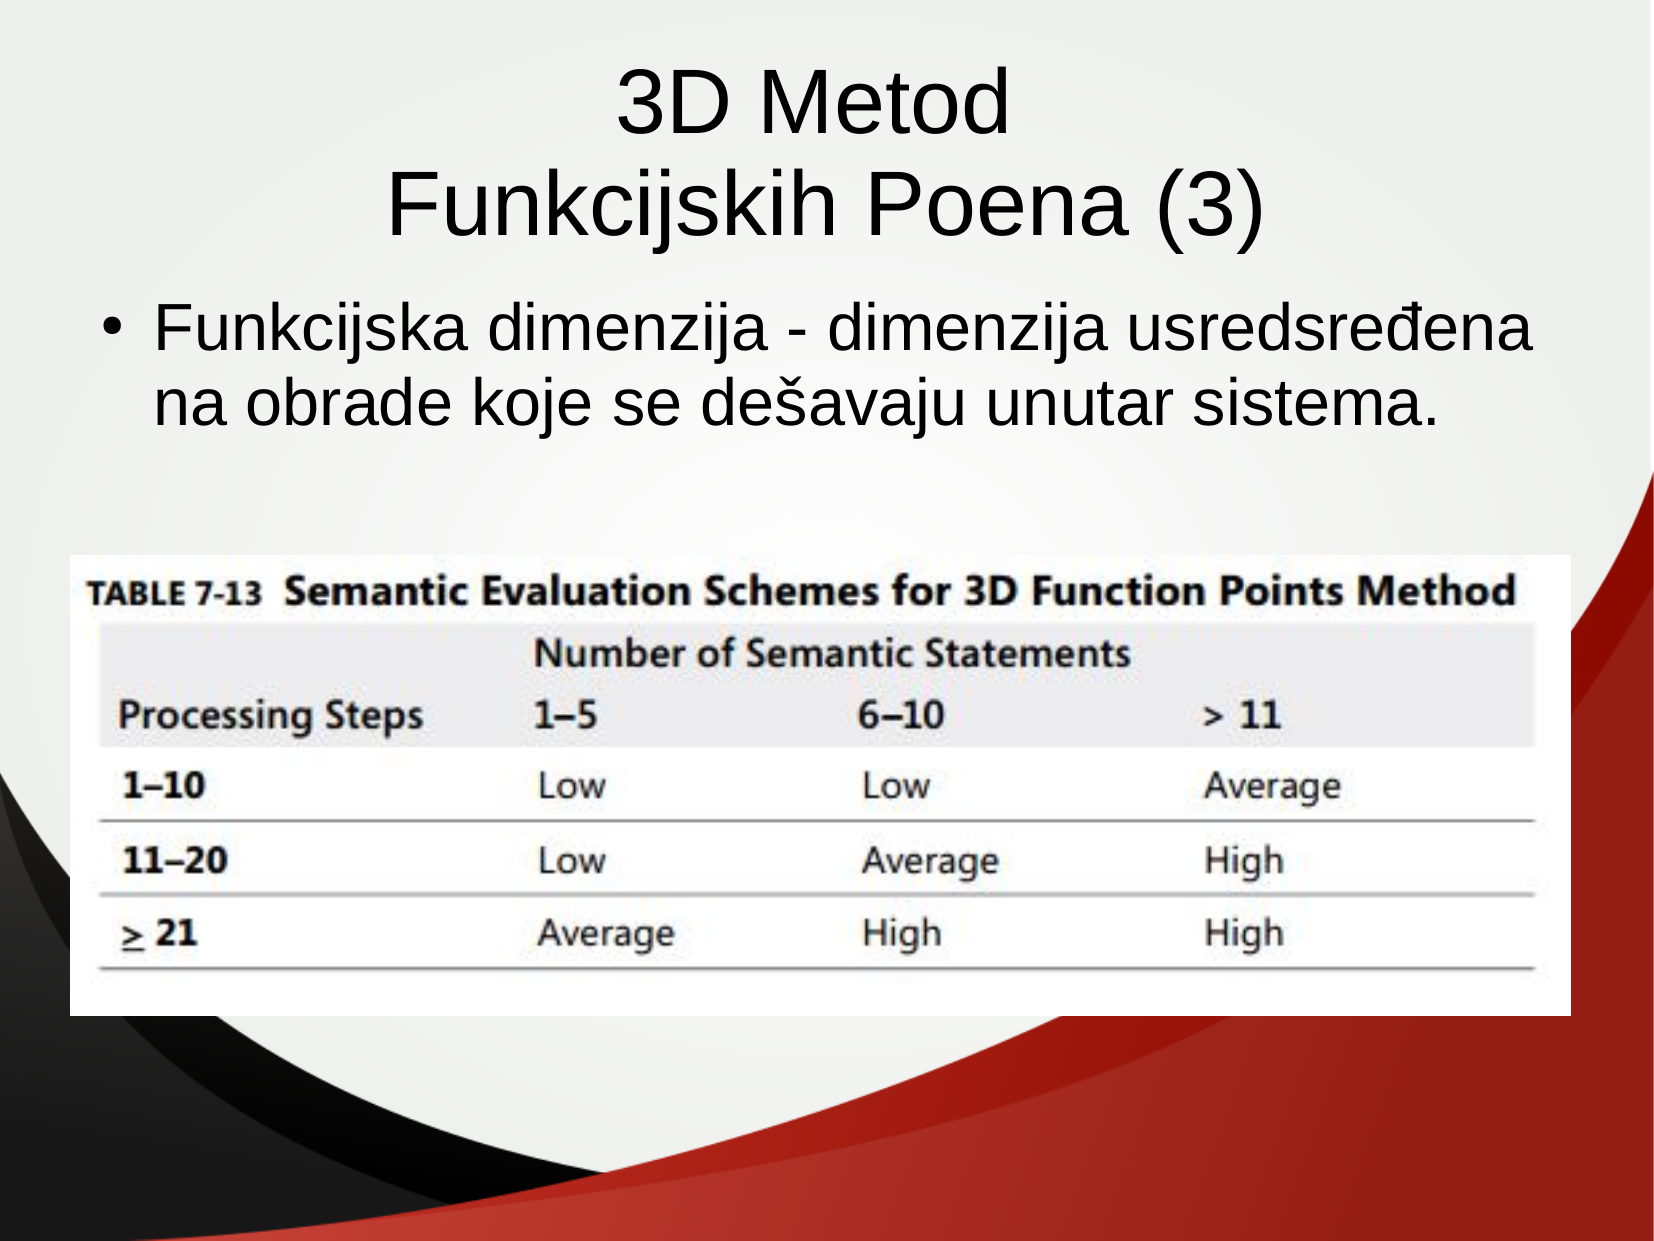

# 3D Metod Funkcijskih Poena (3)
Funkcijska dimenzija - dimenzija usredsređena na obrade koje se dešavaju unutar sistema.